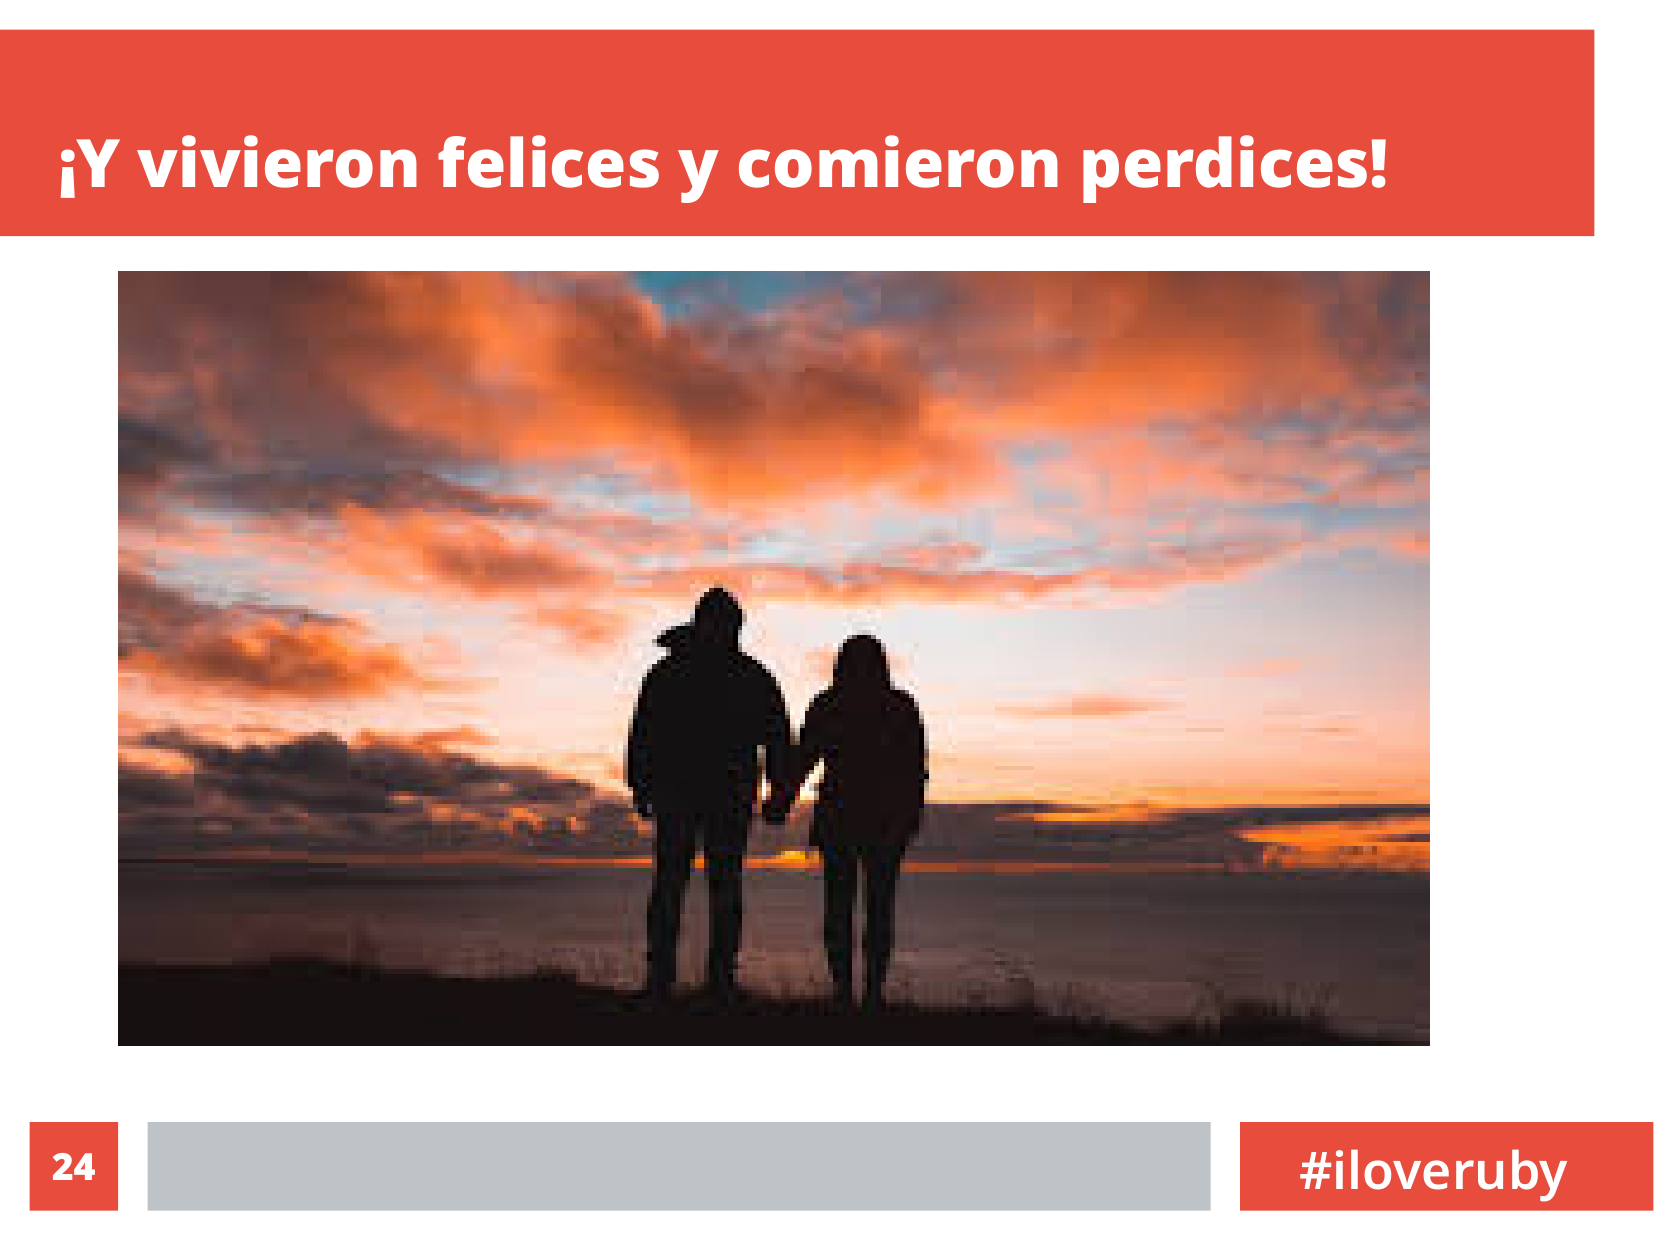

# ¡Y vivieron felices y comieron perdices!
24
#iloveruby